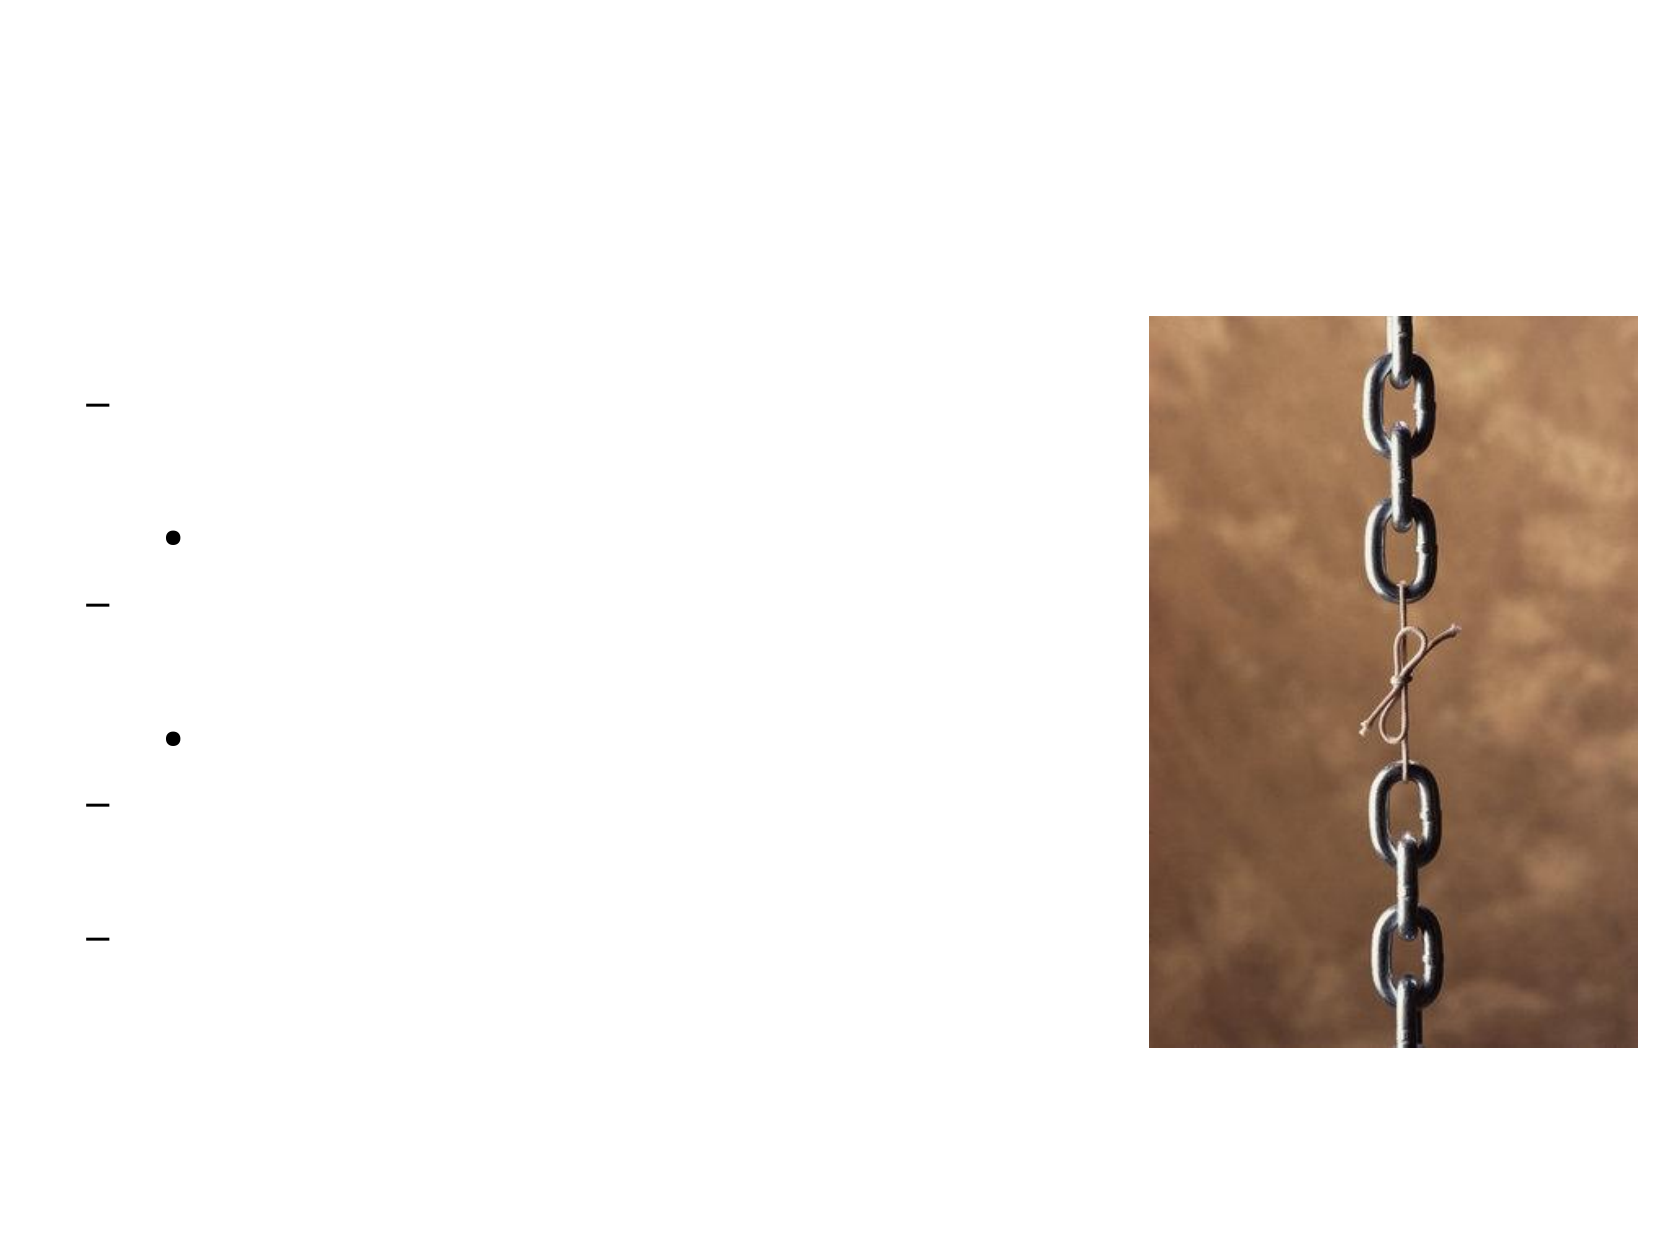

# Alguns comandos básicos
Antes de seguir, vamos falar sobre permissões:
Nos sistemas de arquivo do linux, cada arquivo possui três tipos de permissão:
leitura (r), escrita (w) e execução (x)
O controle dessas permissões acontece em três níveis:
usuário (u), grupo (g) e outros (o)
Portanto, para guardar essas informações, são necessários 9 bits
Cada grupo de três bits pode ser representado com um algarismo na base 8, portanto podemos representar as permissões de um arquivo com 3 algarismos octais